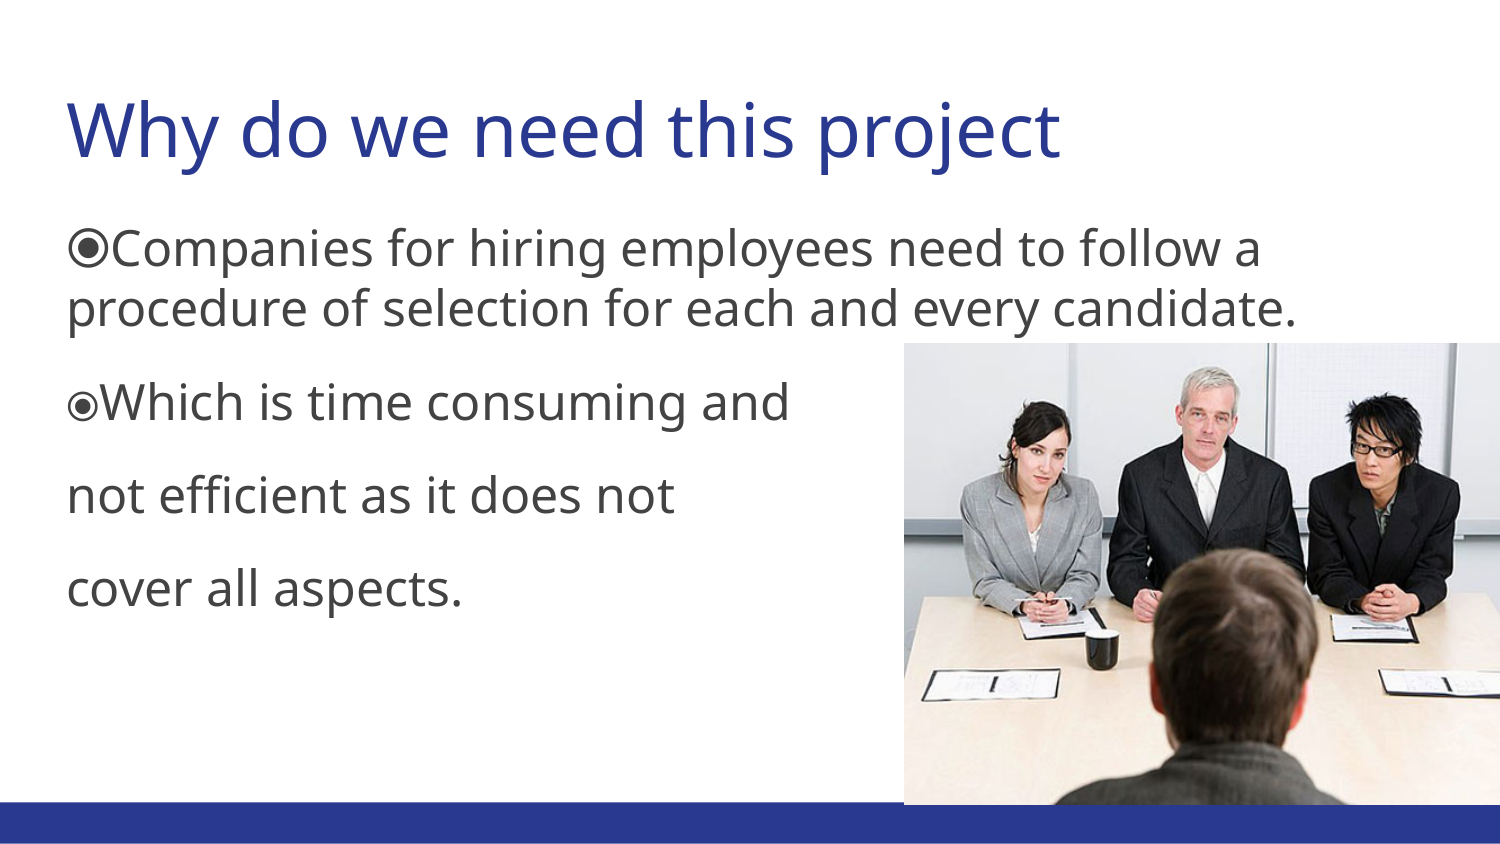

# Why do we need this project
⦿Companies for hiring employees need to follow a procedure of selection for each and every candidate.
⦿Which is time consuming and
not efficient as it does not
cover all aspects.